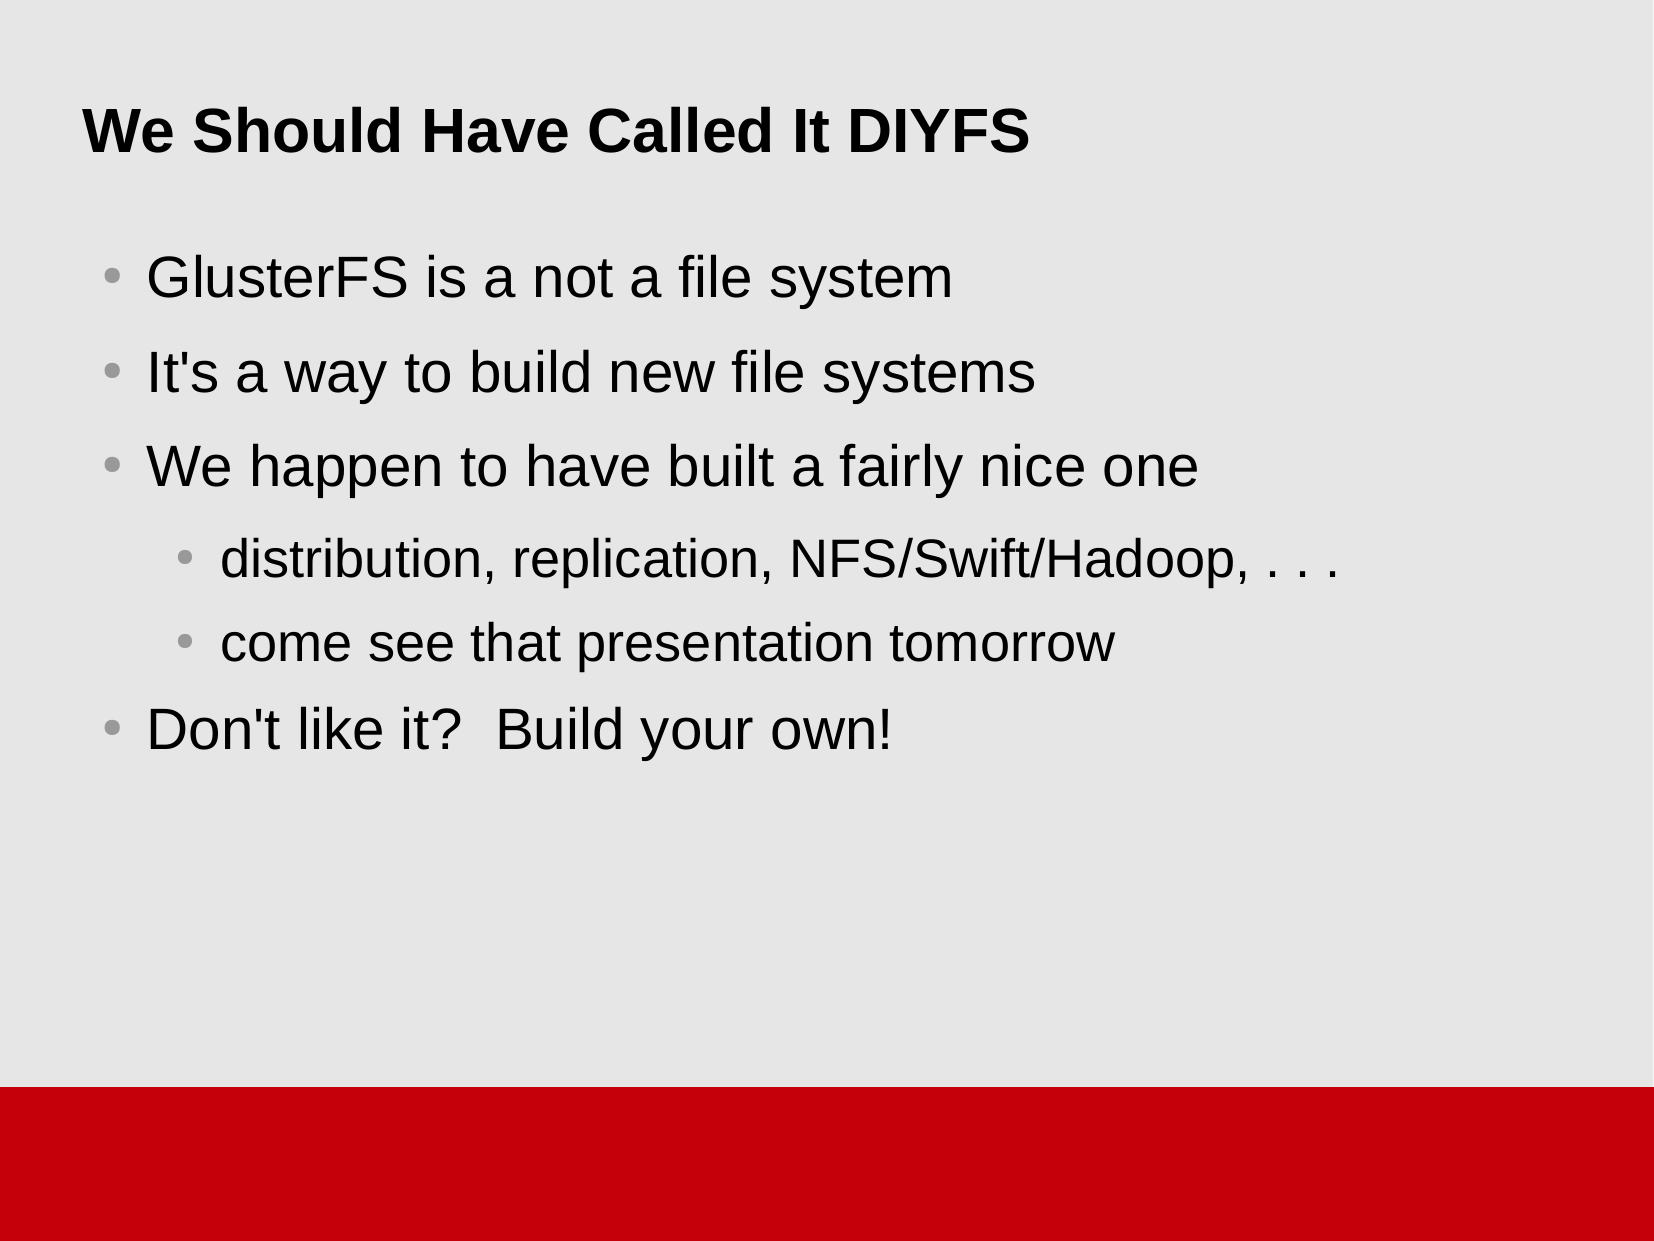

# We Should Have Called It DIYFS
GlusterFS is a not a file system
It's a way to build new file systems
We happen to have built a fairly nice one
distribution, replication, NFS/Swift/Hadoop, . . .
come see that presentation tomorrow
Don't like it? Build your own!